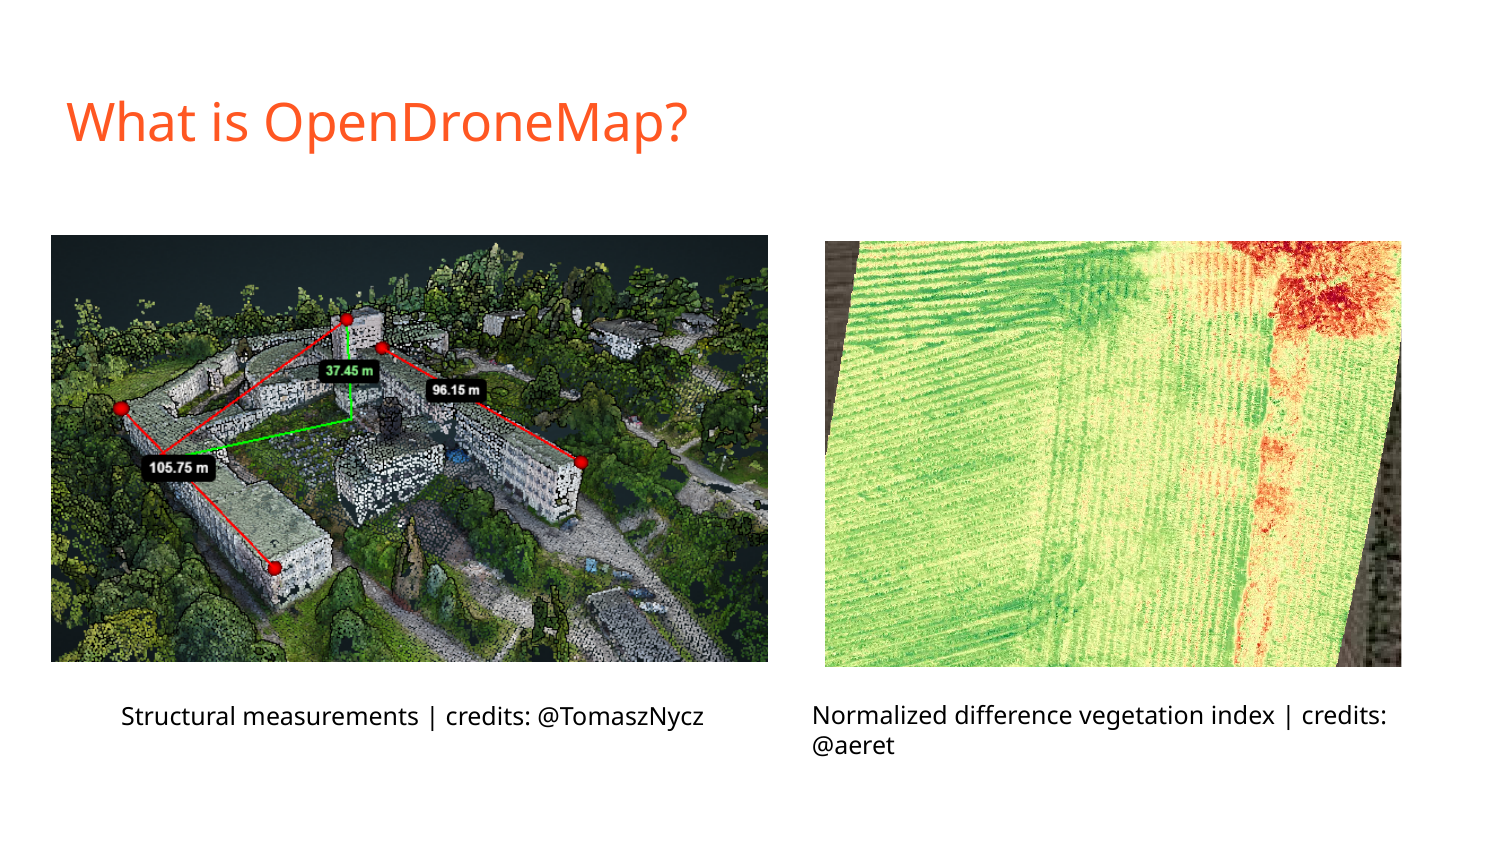

# What is OpenDroneMap?
Normalized difference vegetation index | credits: @aeret
Structural measurements | credits: @TomaszNycz